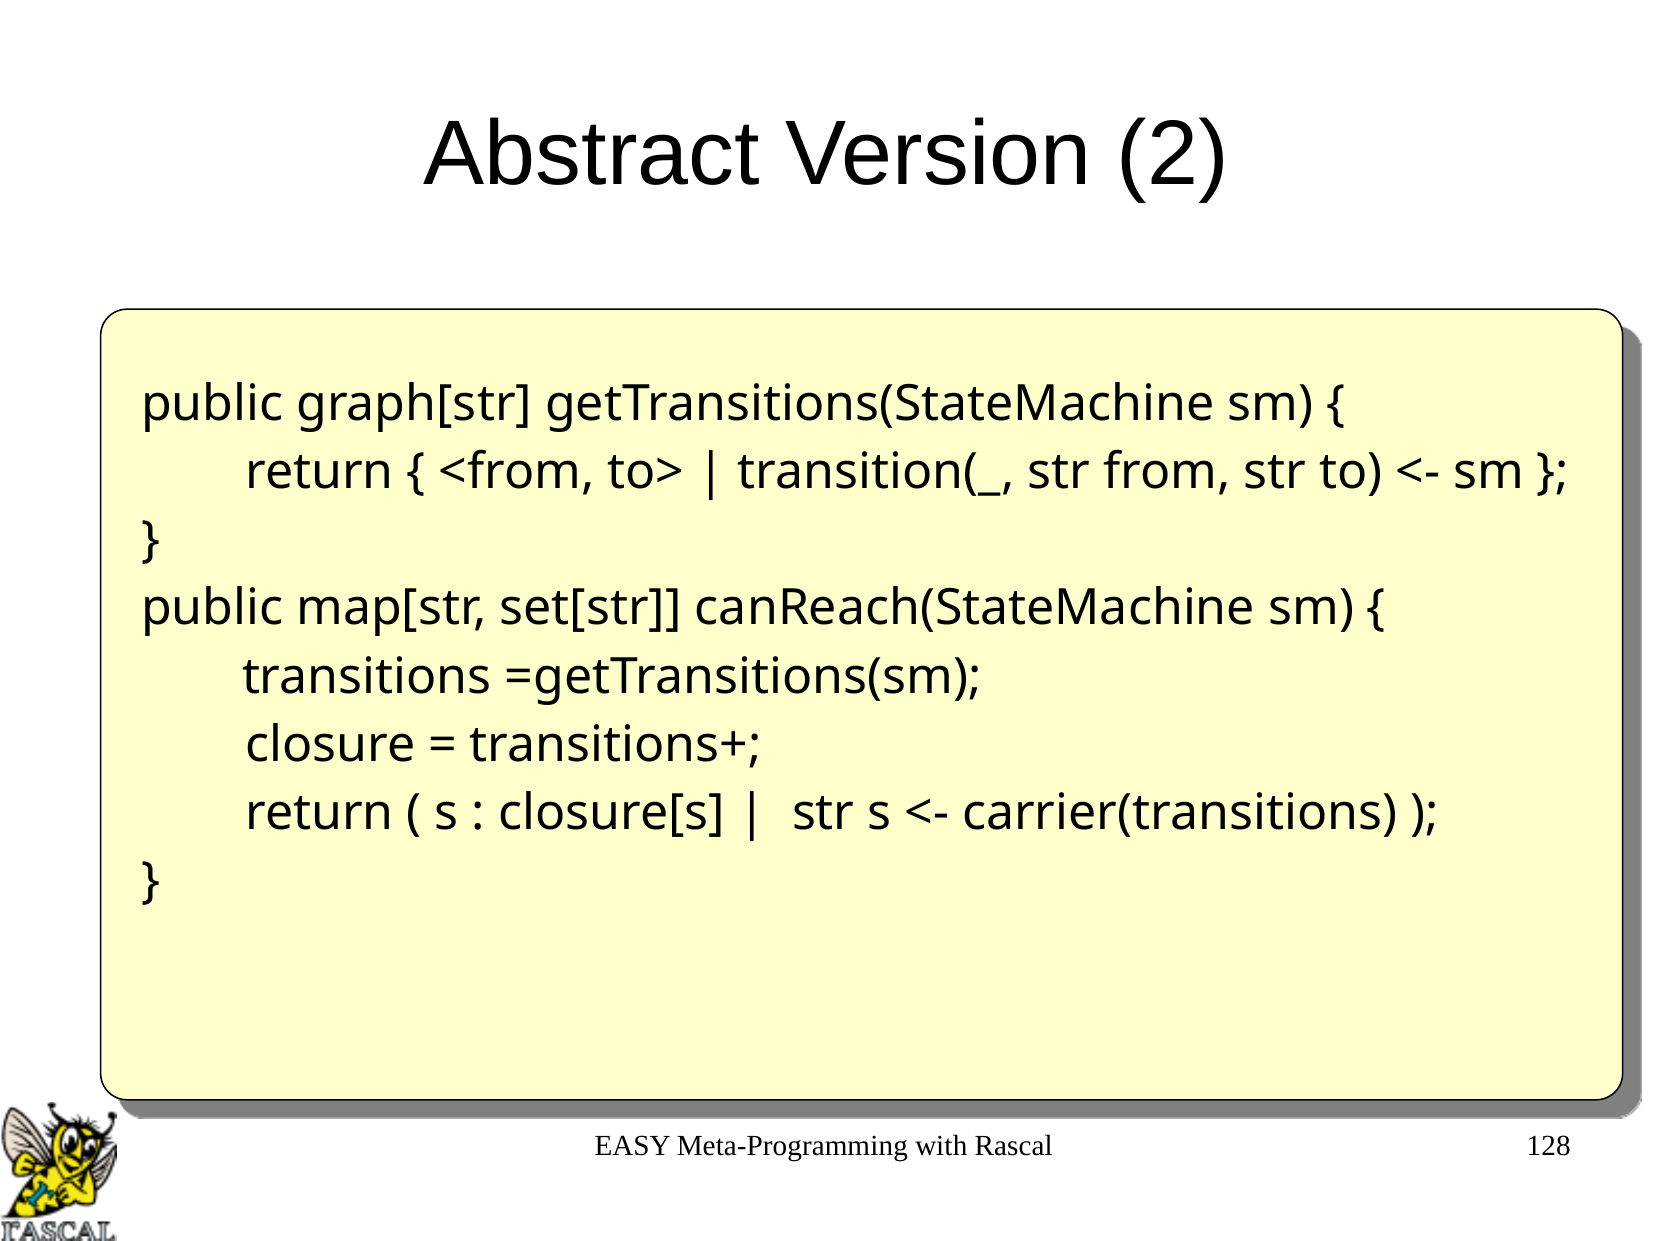

# Abstract Version (2)
public graph[str] getTransitions(StateMachine sm) {
 return { <from, to> | transition(_, str from, str to) <- sm };
}
public map[str, set[str]] canReach(StateMachine sm) {
	 transitions =getTransitions(sm);
 closure = transitions+;
 return ( s : closure[s] | str s <- carrier(transitions) );
}
128